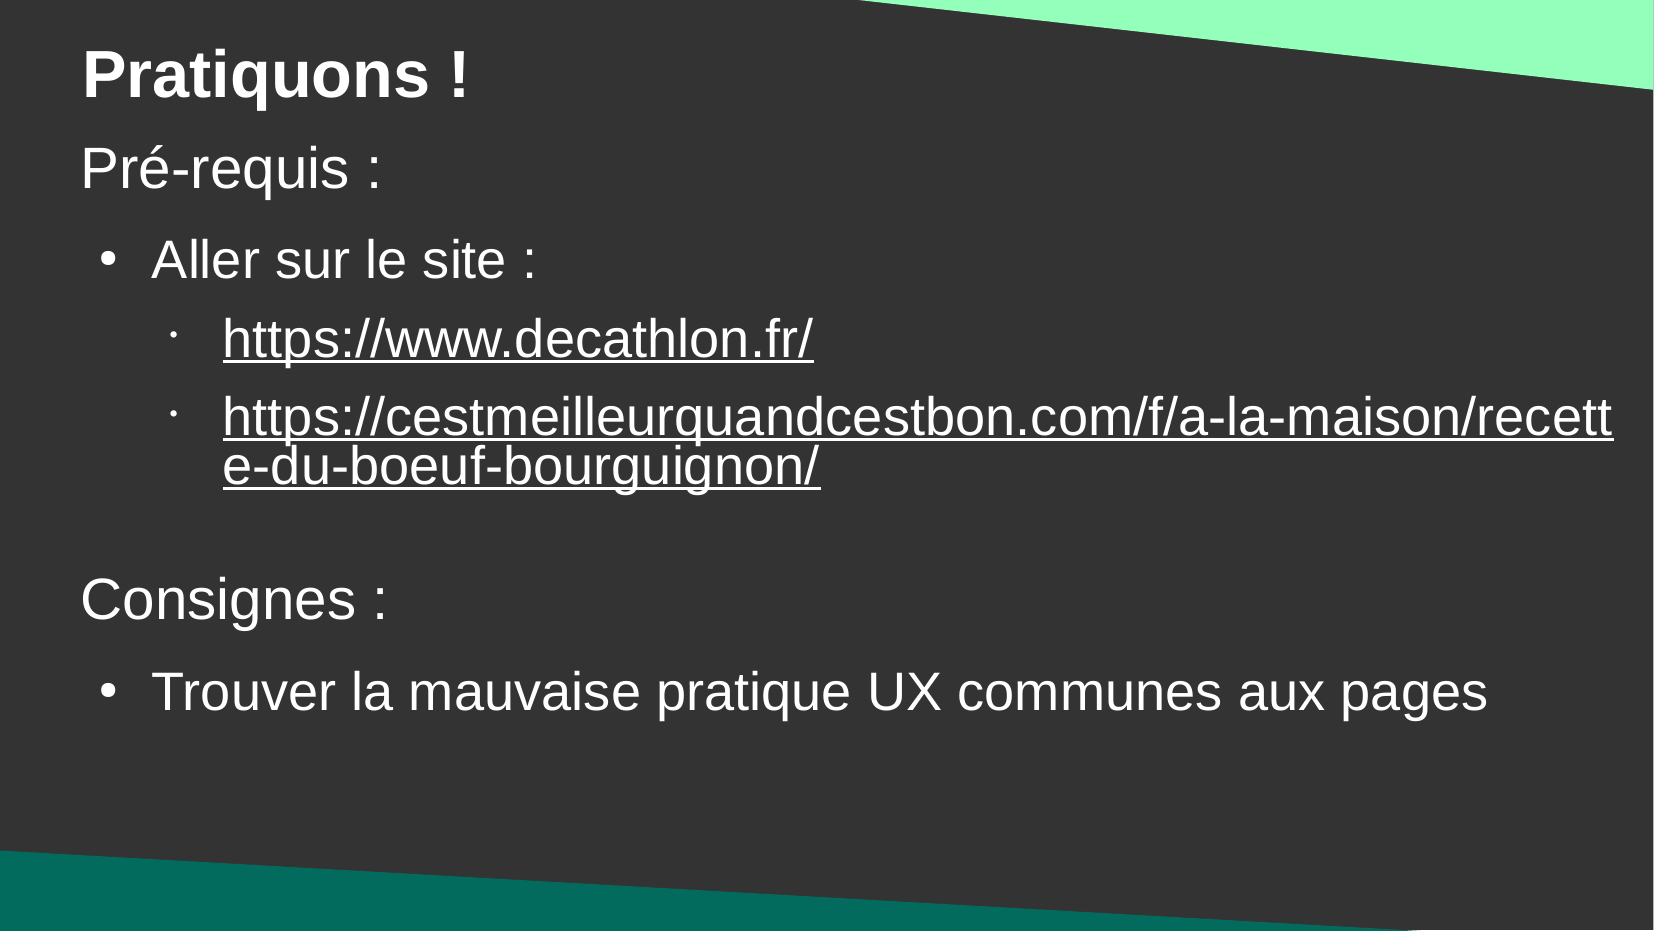

# Pratiquons !
Pré-requis :
Aller sur le site :
https://www.decathlon.fr/
https://cestmeilleurquandcestbon.com/f/a-la-maison/recette-du-boeuf-bourguignon/
Consignes :
Trouver la mauvaise pratique UX communes aux pages